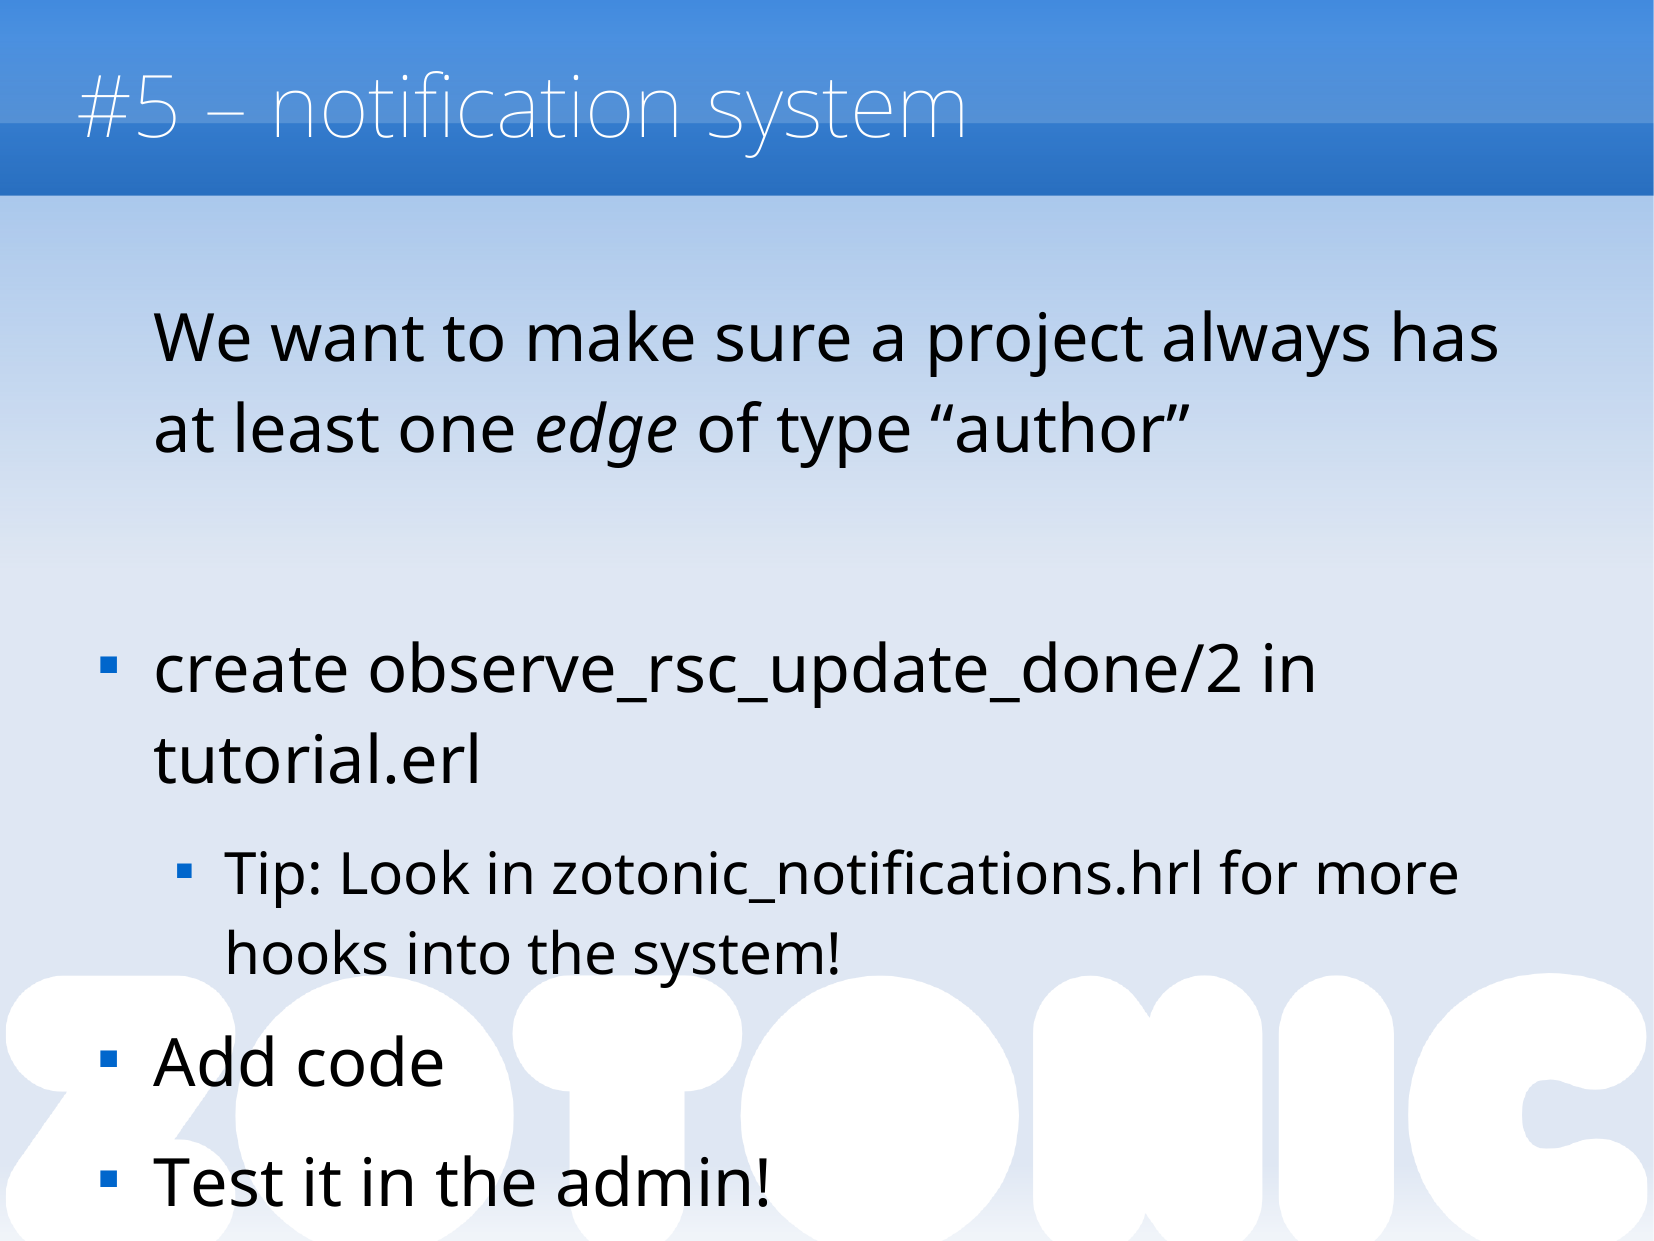

# #5 – notification system
We want to make sure a project always has at least one edge of type “author”
create observe_rsc_update_done/2 in tutorial.erl
Tip: Look in zotonic_notifications.hrl for more hooks into the system!
Add code
Test it in the admin!
(reload after save to see the new edge)